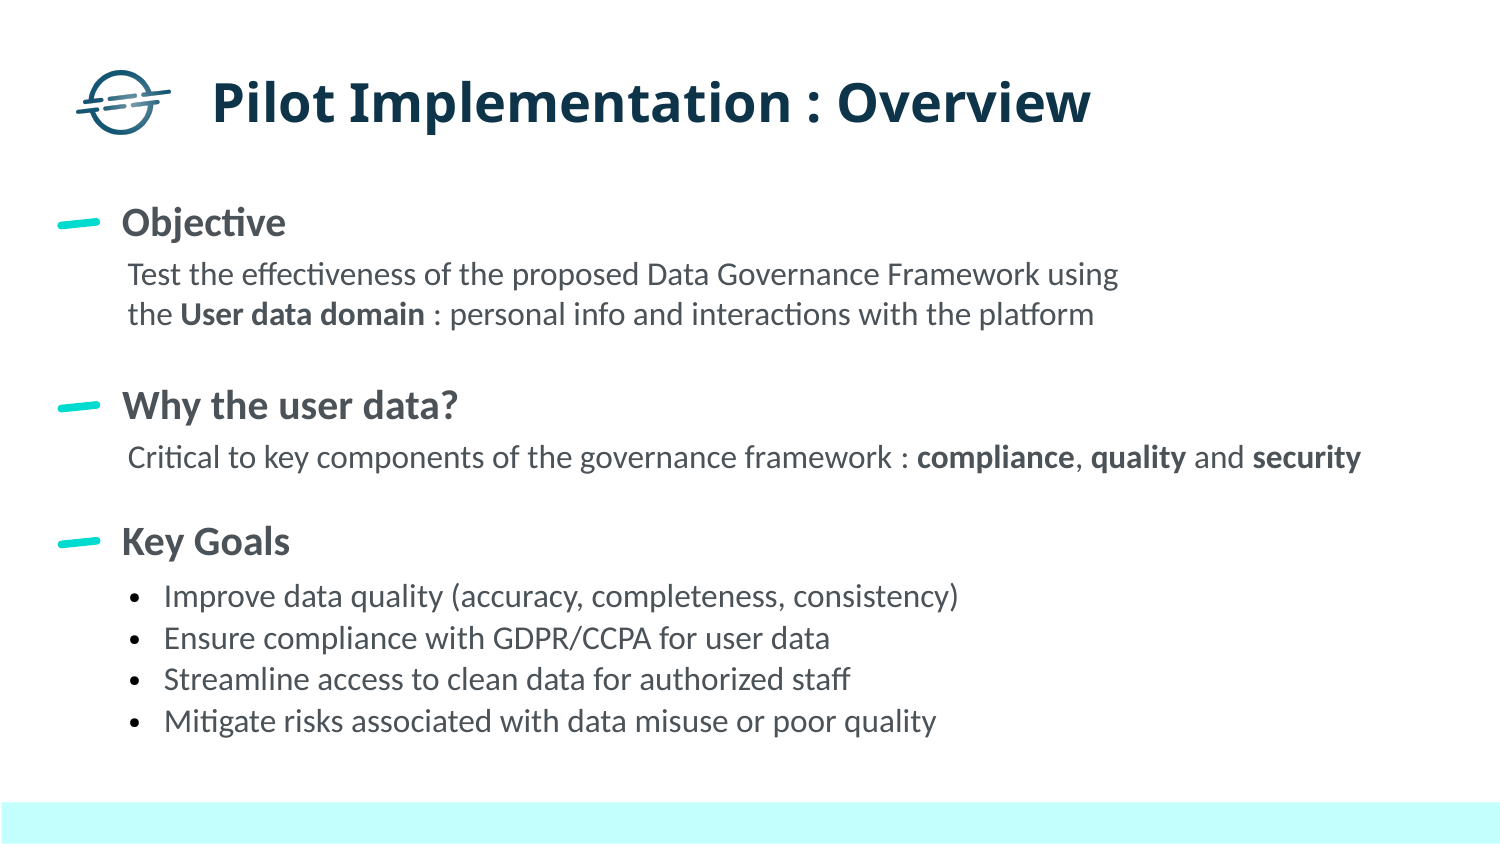

# Pilot Implementation : Overview
Objective
Test the effectiveness of the proposed Data Governance Framework using the User data domain : personal info and interactions with the platform
Why the user data?
Critical to key components of the governance framework : compliance, quality and security
Key Goals
Improve data quality (accuracy, completeness, consistency)
Ensure compliance with GDPR/CCPA for user data
Streamline access to clean data for authorized staff
Mitigate risks associated with data misuse or poor quality